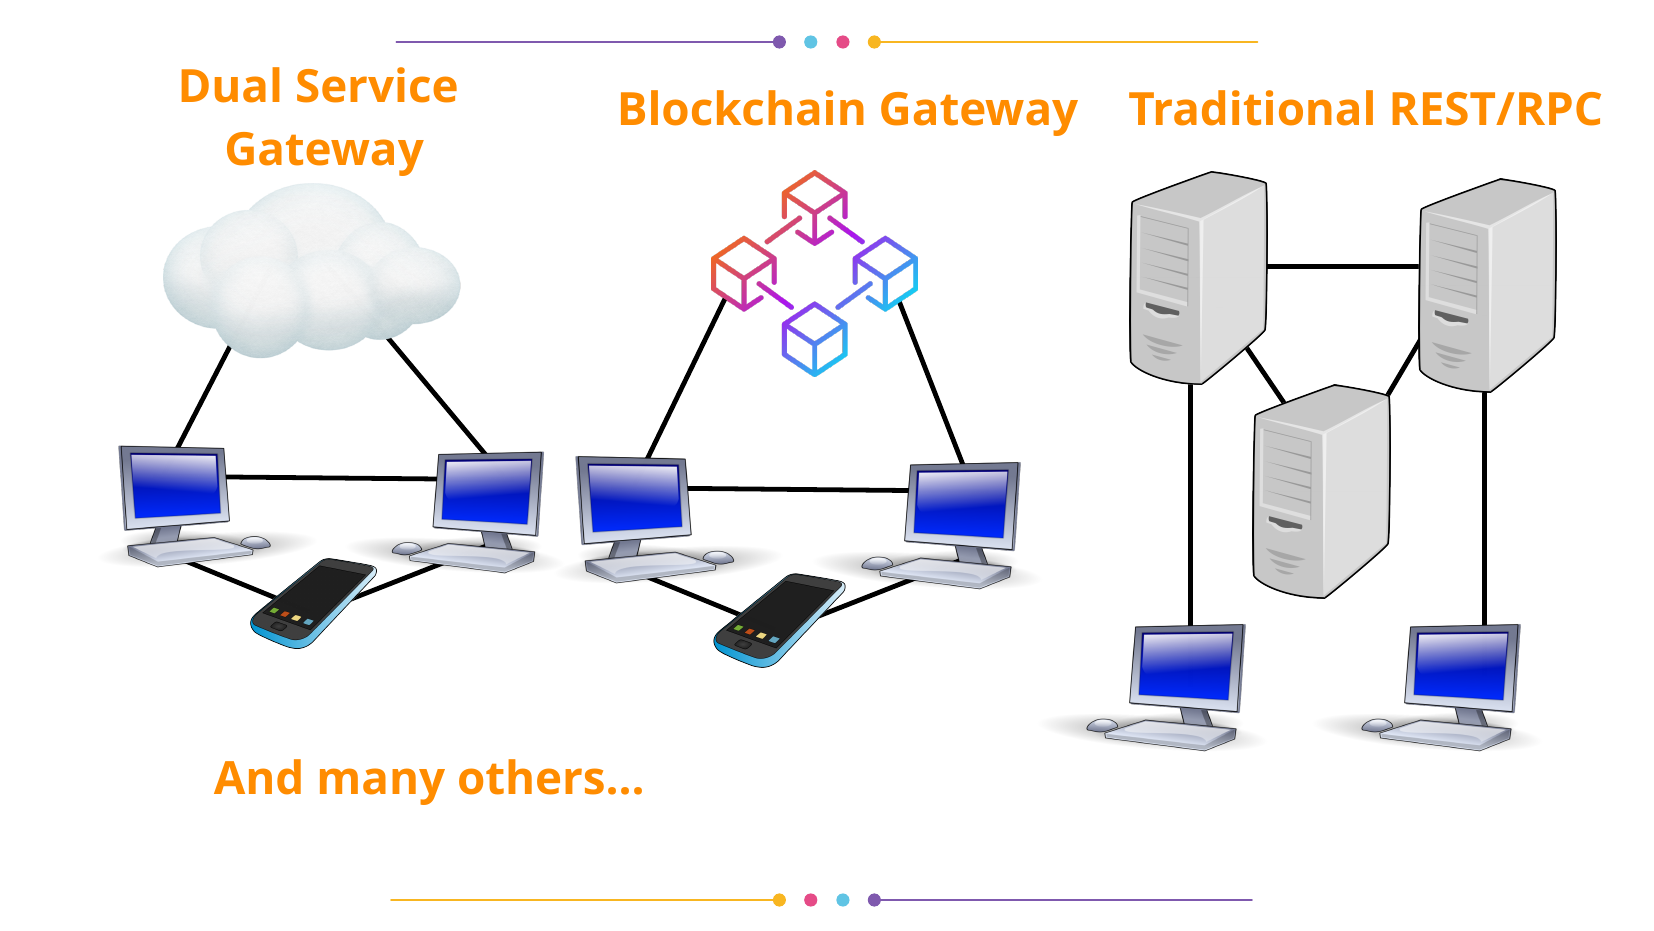

Dual Service
 Gateway
Blockchain Gateway
Traditional REST/RPC
And many others...